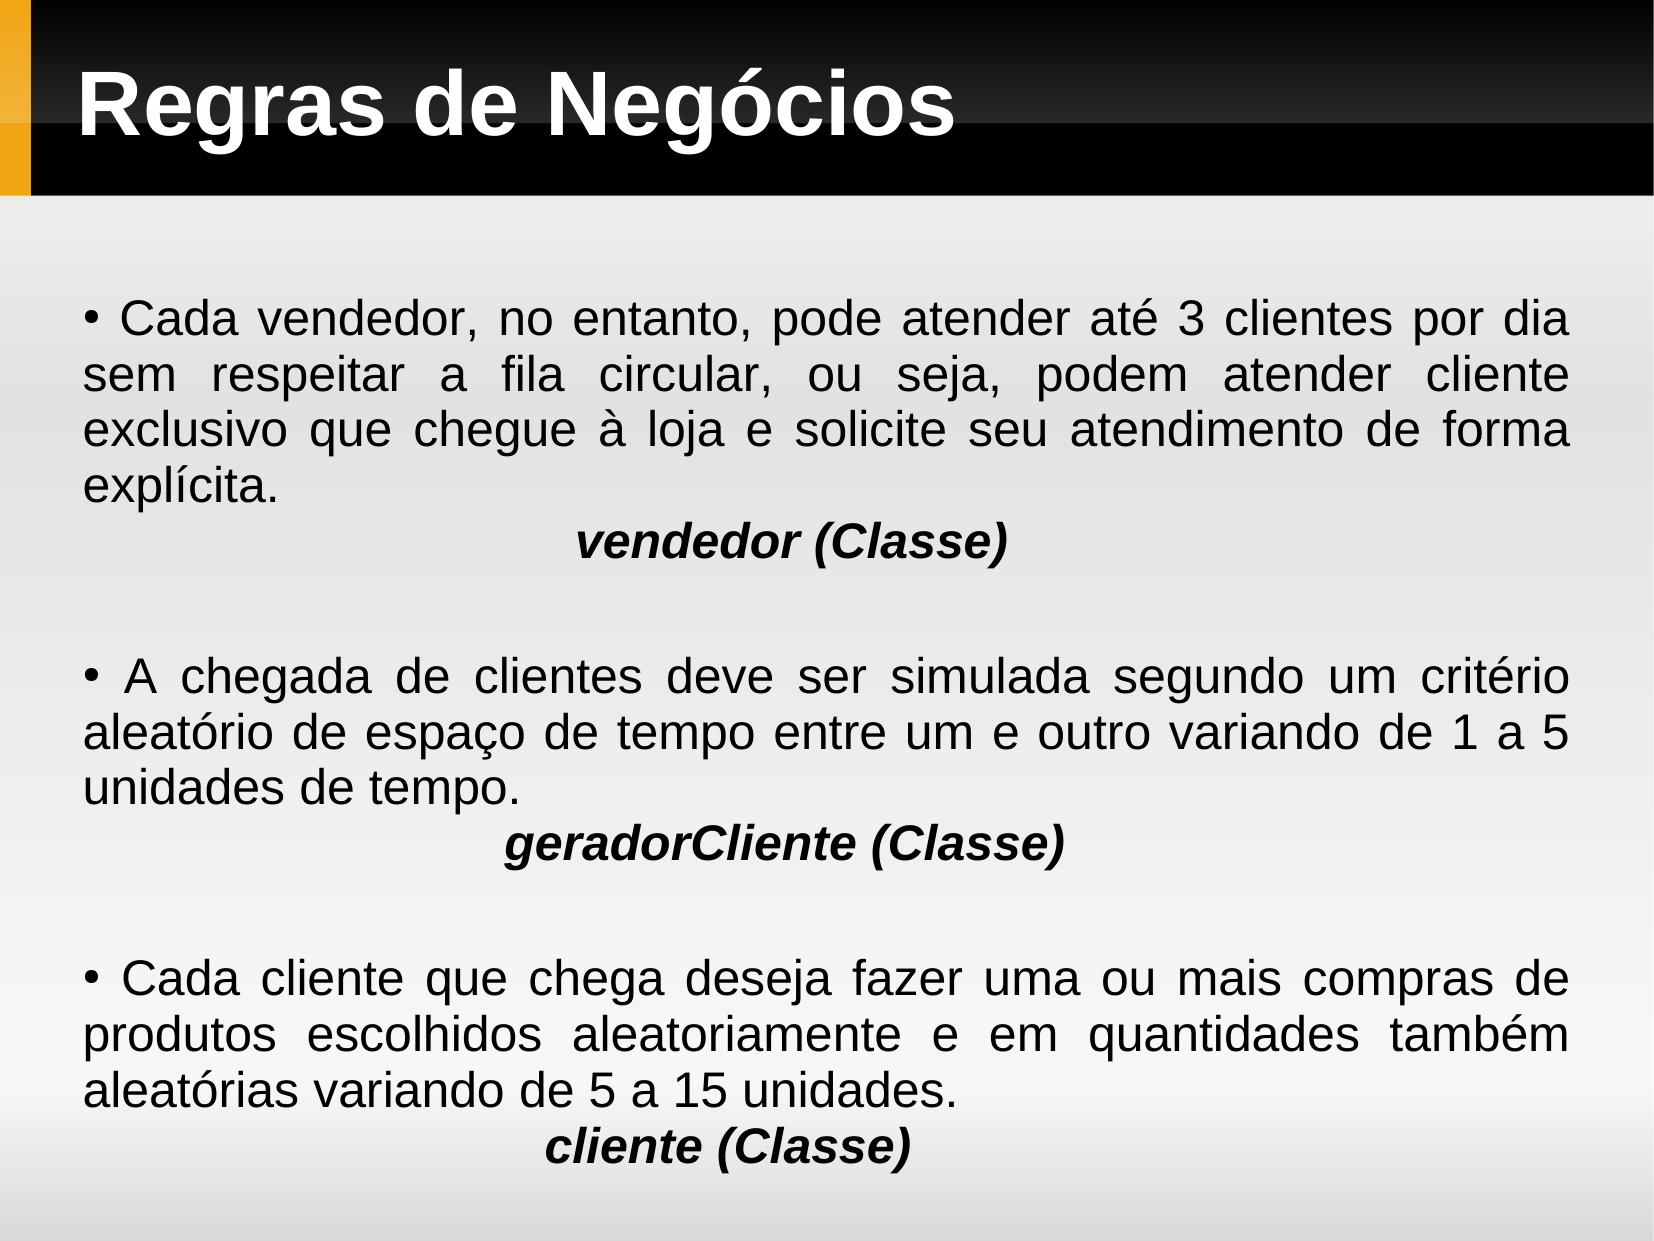

# Regras de Negócios
 Cada vendedor, no entanto, pode atender até 3 clientes por dia sem respeitar a fila circular, ou seja, podem atender cliente exclusivo que chegue à loja e solicite seu atendimento de forma explícita. vendedor (Classe)
 A chegada de clientes deve ser simulada segundo um critério aleatório de espaço de tempo entre um e outro variando de 1 a 5 unidades de tempo. geradorCliente (Classe)
 Cada cliente que chega deseja fazer uma ou mais compras de produtos escolhidos aleatoriamente e em quantidades também aleatórias variando de 5 a 15 unidades. cliente (Classe)